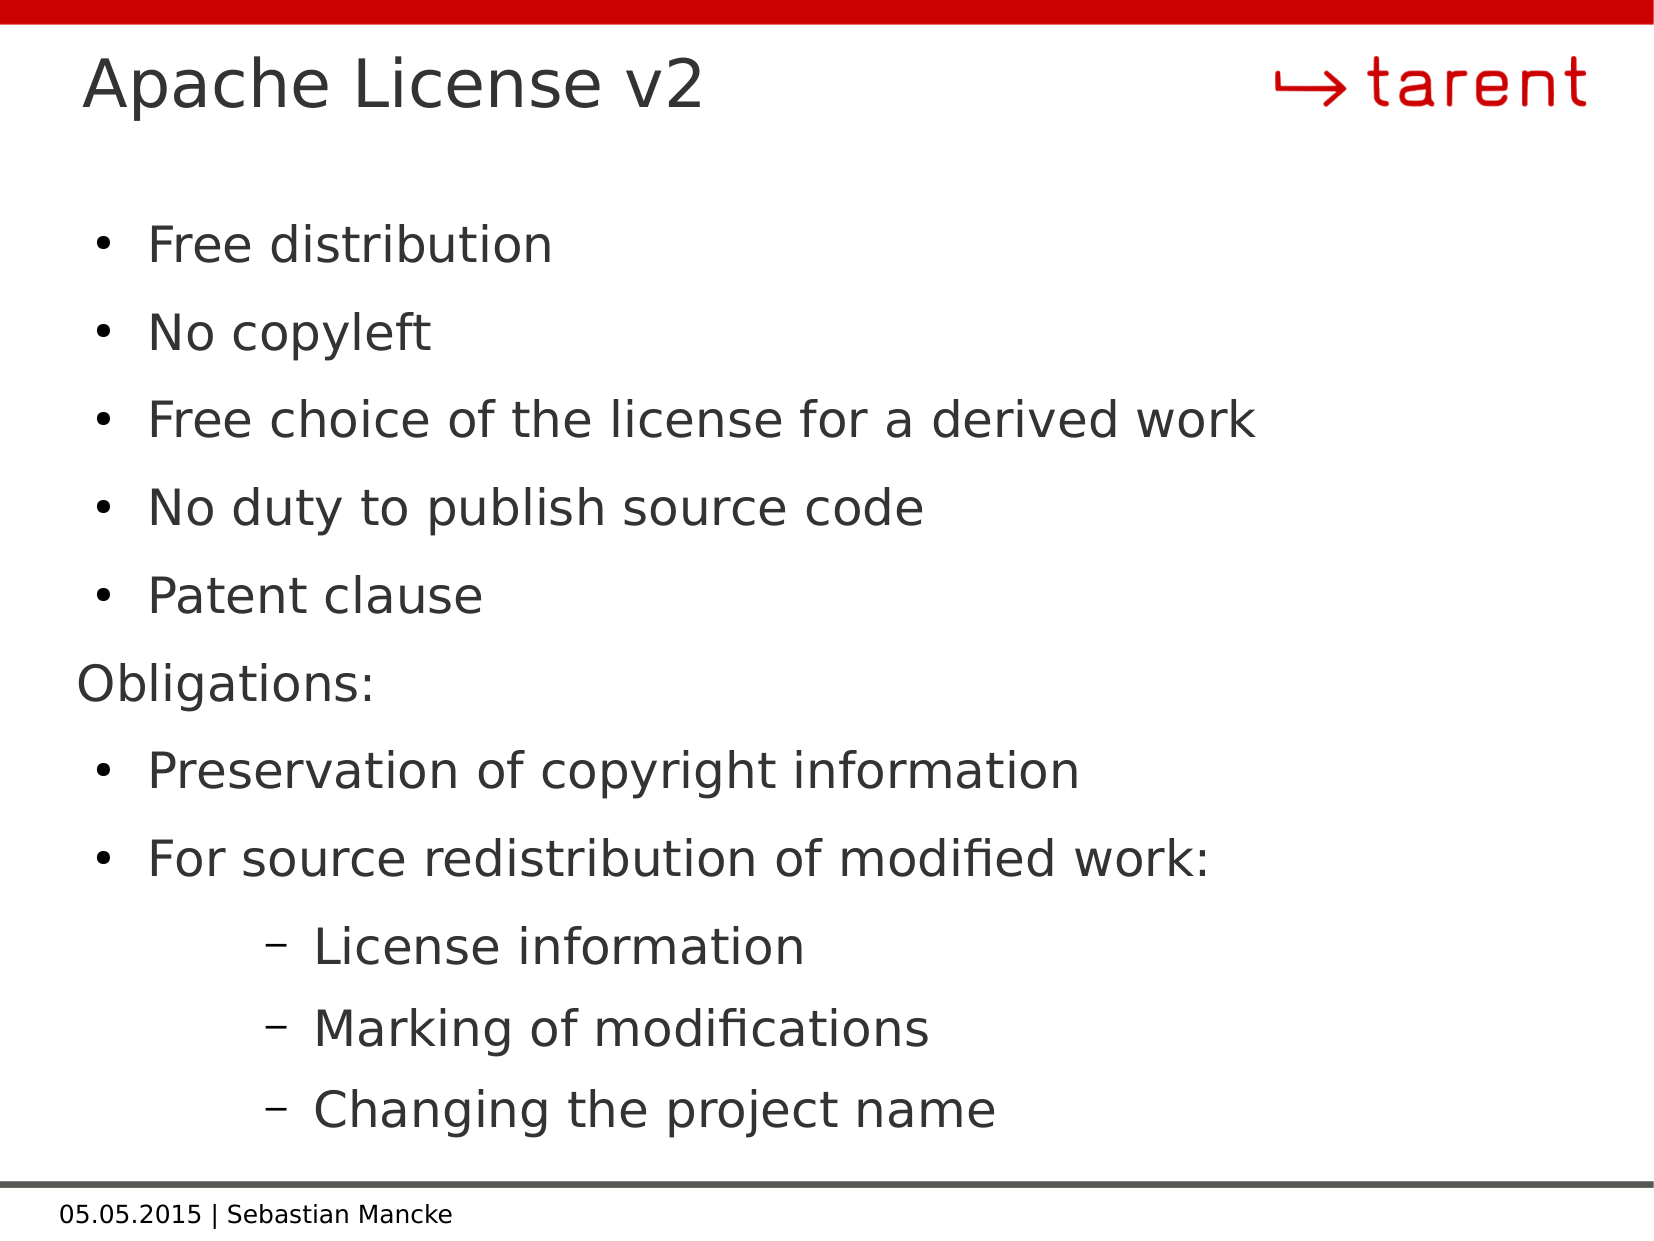

# Apache License v2
Free distribution
No copyleft
Free choice of the license for a derived work
No duty to publish source code
Patent clause
Obligations:
Preservation of copyright information
For source redistribution of modified work:
License information
Marking of modifications
Changing the project name